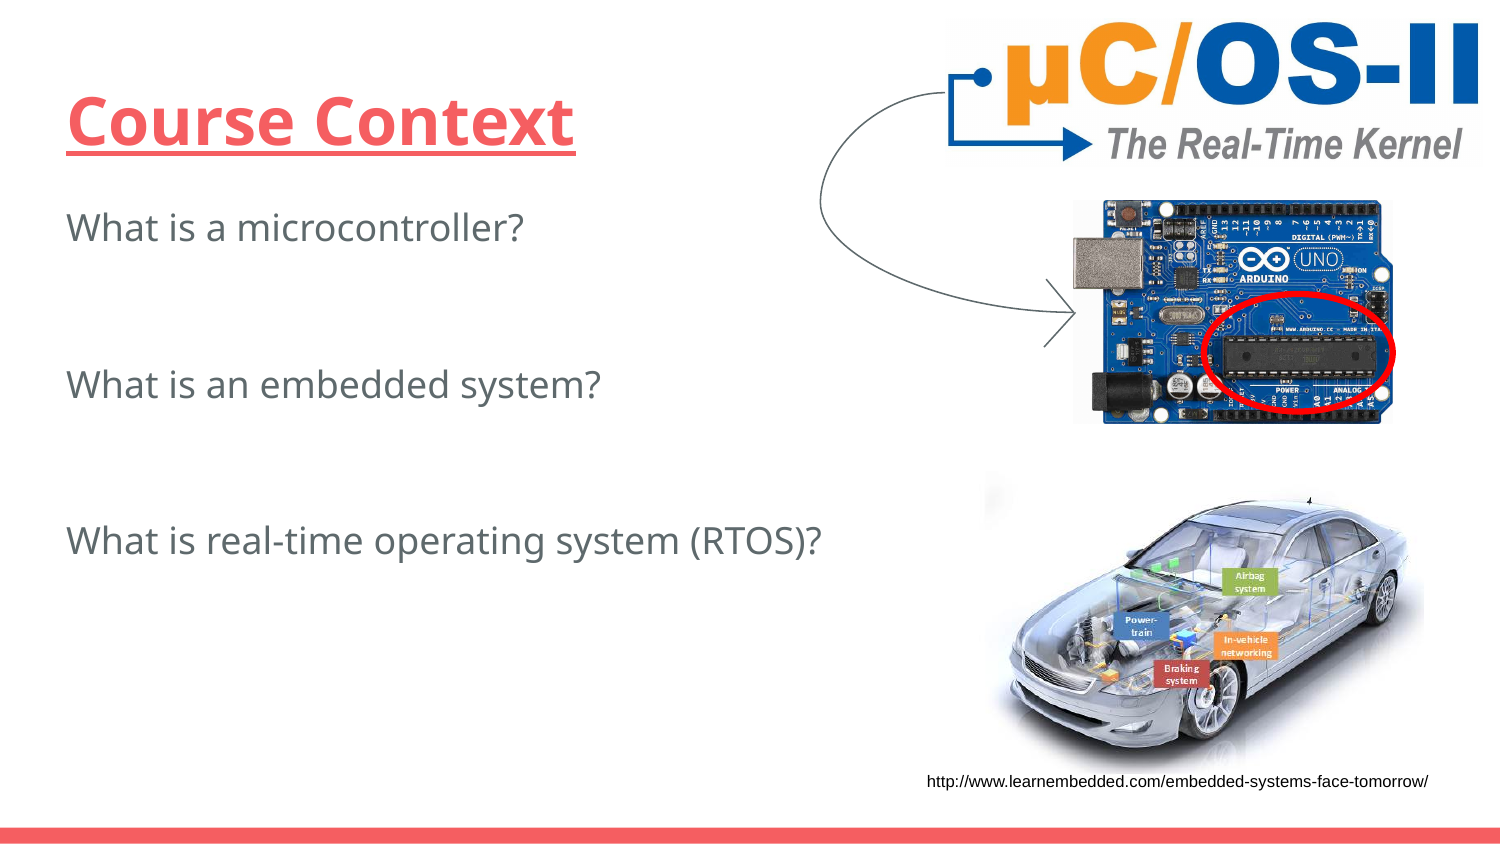

# Course Context
What is a microcontroller?
What is an embedded system?
What is real-time operating system (RTOS)?
http://www.learnembedded.com/embedded-systems-face-tomorrow/